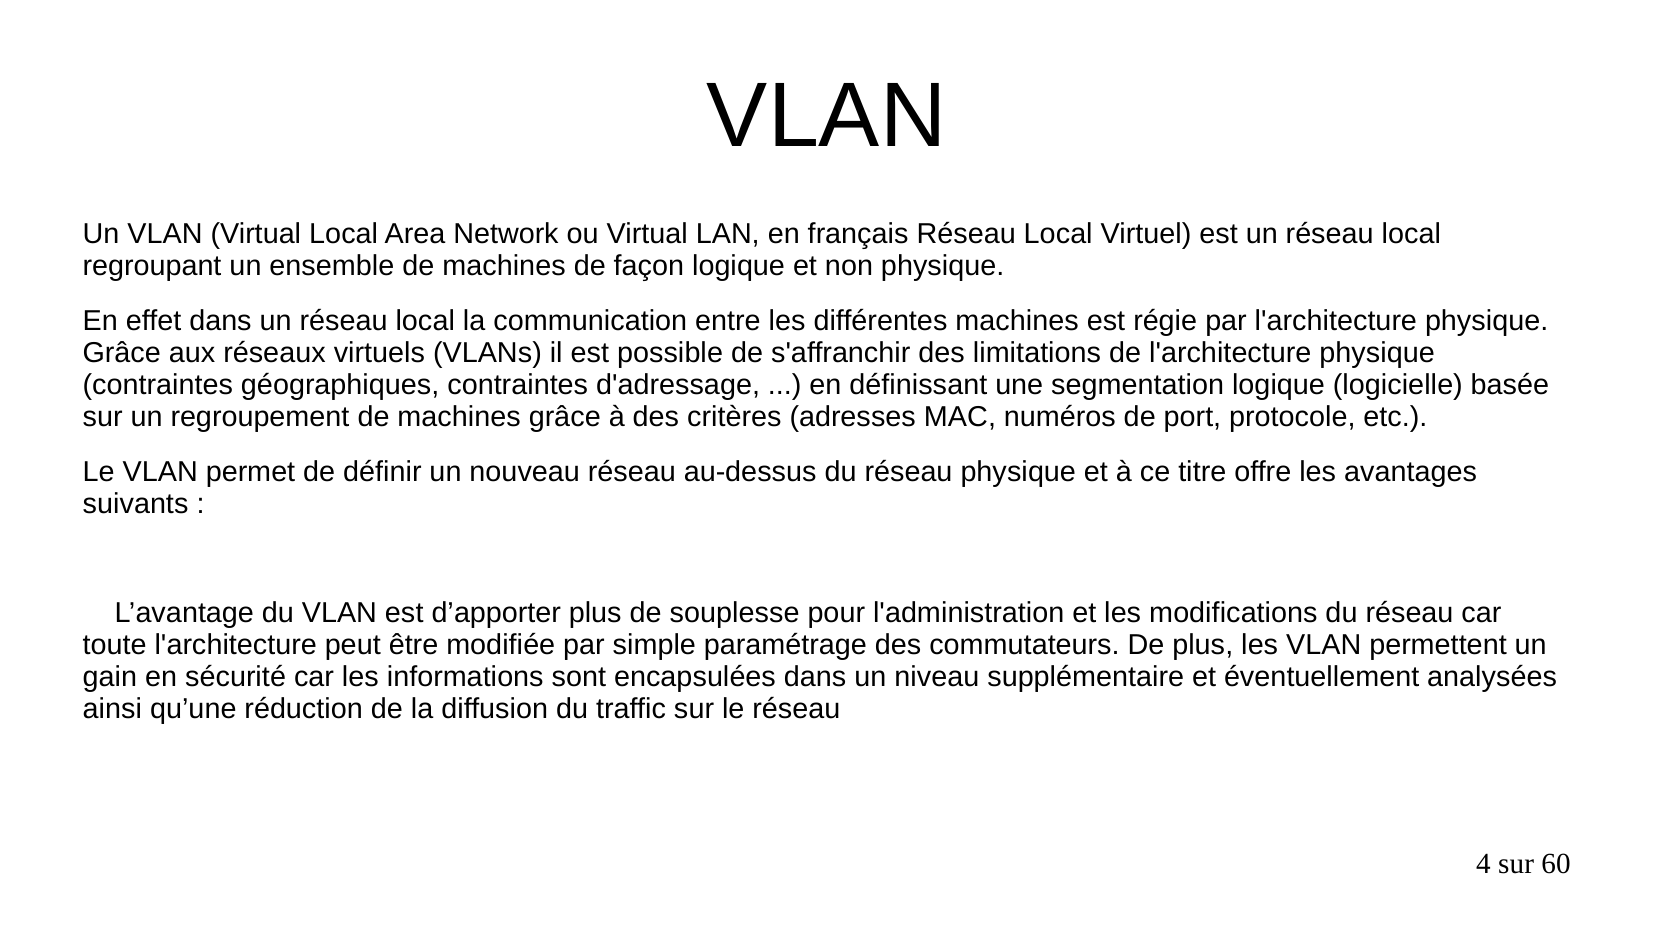

# VLAN
Un VLAN (Virtual Local Area Network ou Virtual LAN, en français Réseau Local Virtuel) est un réseau local regroupant un ensemble de machines de façon logique et non physique.
En effet dans un réseau local la communication entre les différentes machines est régie par l'architecture physique. Grâce aux réseaux virtuels (VLANs) il est possible de s'affranchir des limitations de l'architecture physique (contraintes géographiques, contraintes d'adressage, ...) en définissant une segmentation logique (logicielle) basée sur un regroupement de machines grâce à des critères (adresses MAC, numéros de port, protocole, etc.).
Le VLAN permet de définir un nouveau réseau au-dessus du réseau physique et à ce titre offre les avantages suivants :
 L’avantage du VLAN est d’apporter plus de souplesse pour l'administration et les modifications du réseau car toute l'architecture peut être modifiée par simple paramétrage des commutateurs. De plus, les VLAN permettent un gain en sécurité car les informations sont encapsulées dans un niveau supplémentaire et éventuellement analysées ainsi qu’une réduction de la diffusion du traffic sur le réseau
4